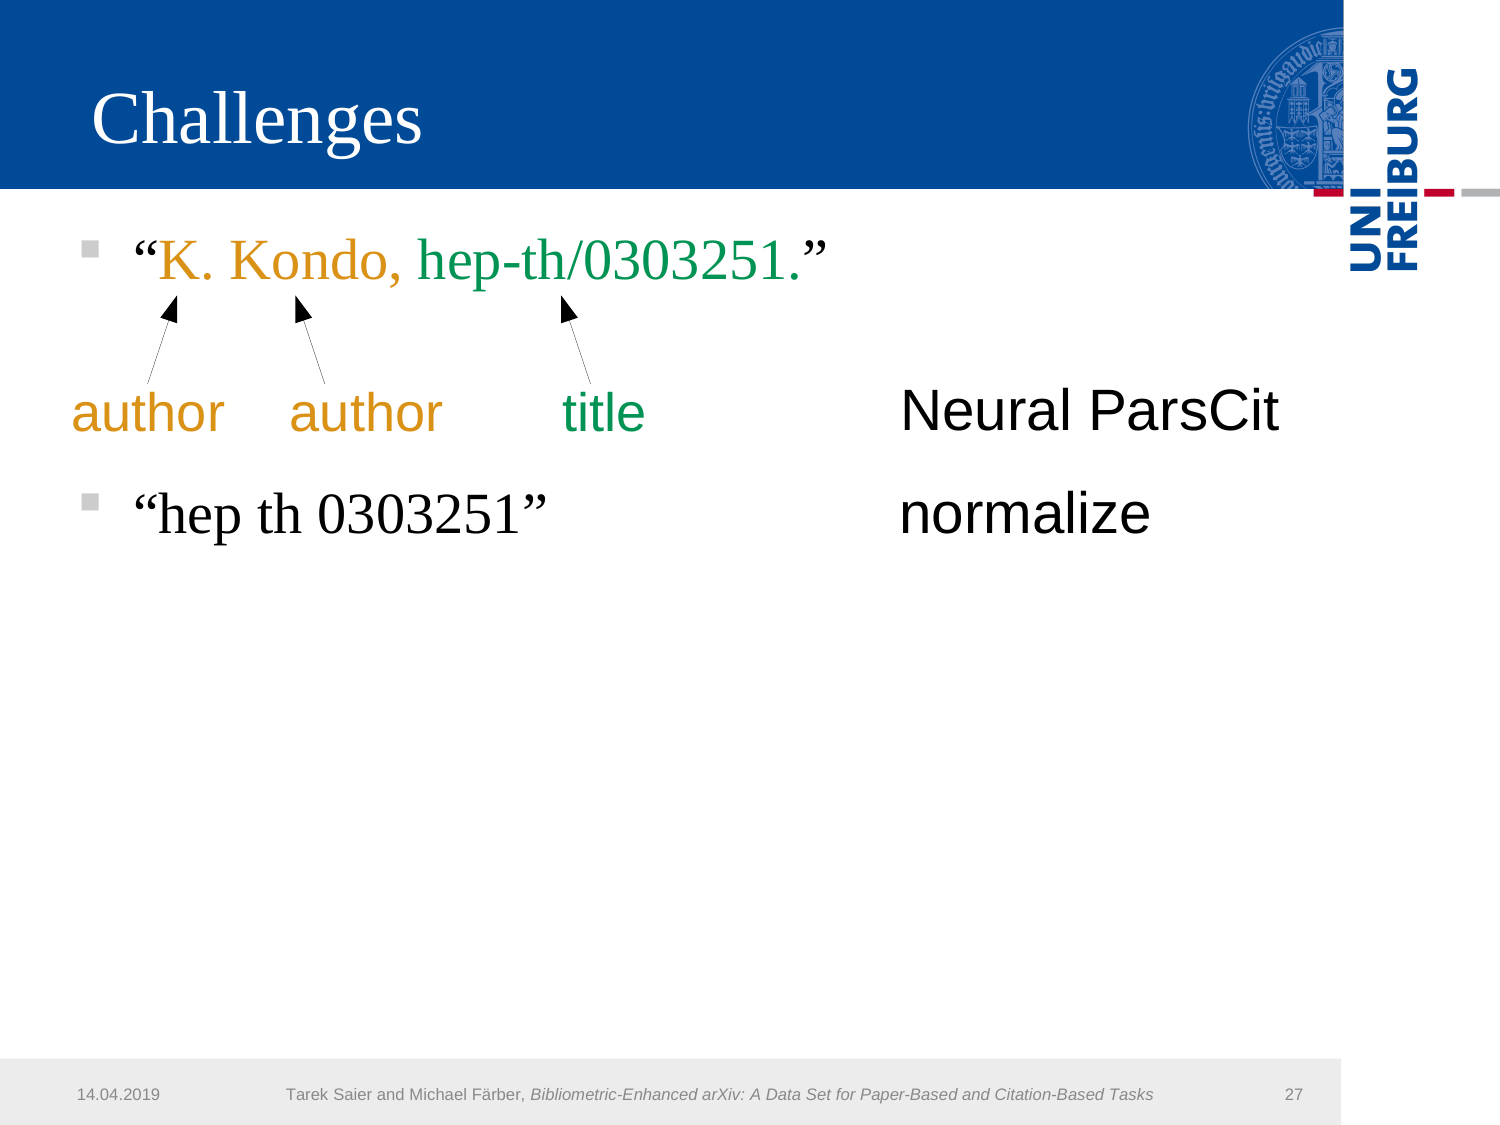

# Challenges
“K. Kondo, hep-th/0303251.”
“hep th 0303251”		 normalize
Neural ParsCit
author
author
title
Präsentationstitel
27